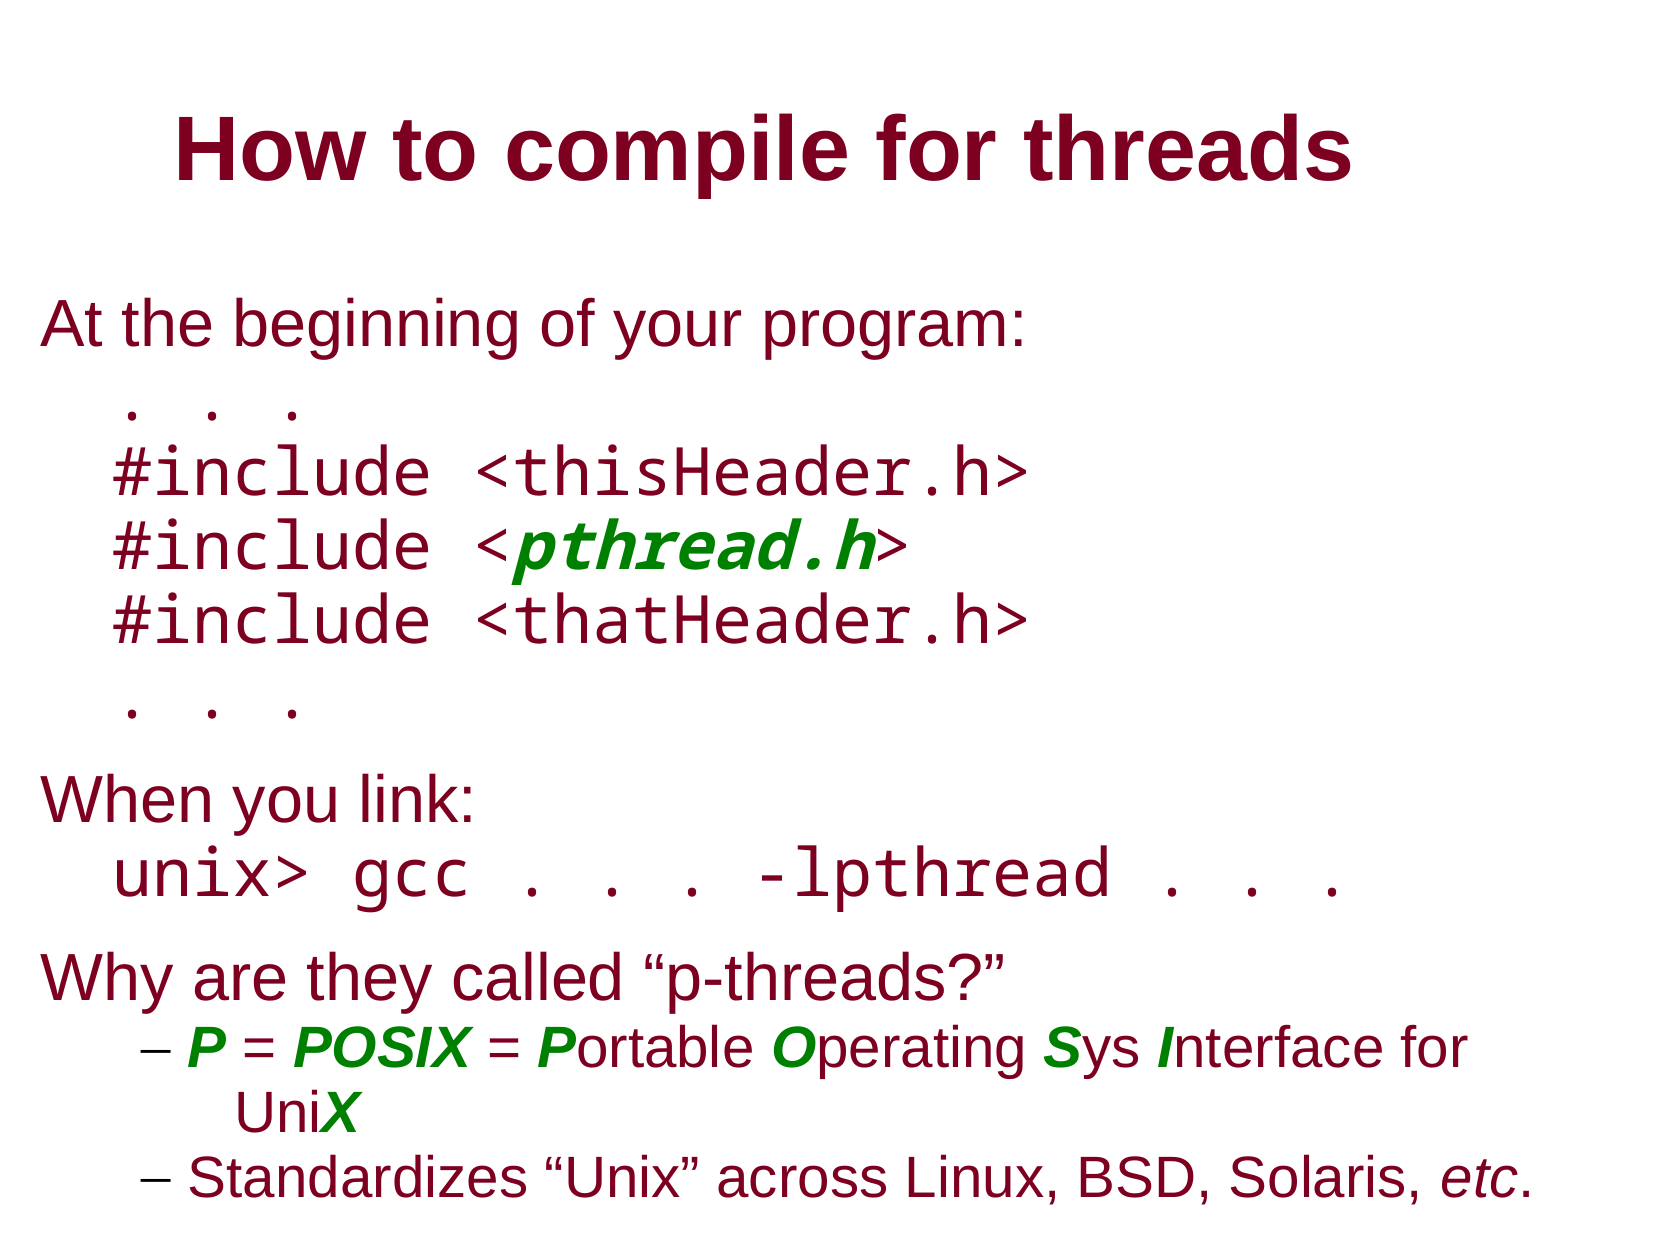

# How to compile for threads
At the beginning of your program:
. . .
#include <thisHeader.h>
#include <pthread.h>
#include <thatHeader.h>
. . .
When you link:
unix> gcc . . . -lpthread . . .
Why are they called “p-threads?”
P = POSIX = Portable Operating Sys Interface for UniX
Standardizes “Unix” across Linux, BSD, Solaris, etc.